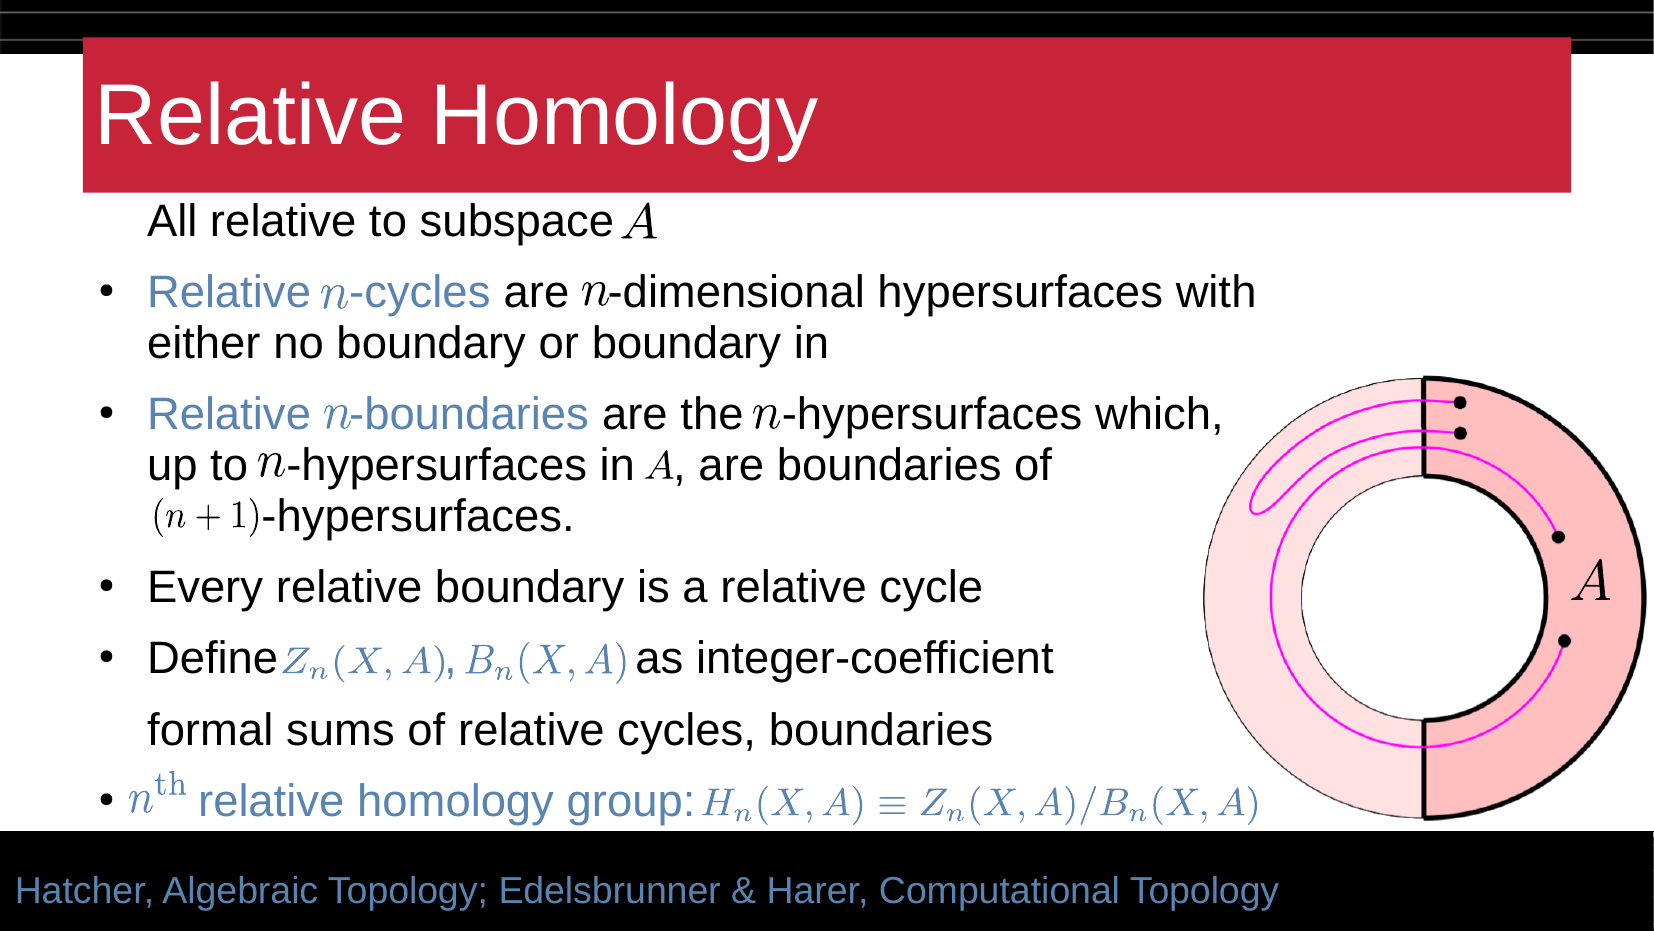

Relative Homology
# All relative to subspace
Relative -cycles are -dimensional hypersurfaces with either no boundary or boundary in
Relative -boundaries are the -hypersurfaces which, up to -hypersurfaces in , are boundaries of 	 -hypersurfaces.
Every relative boundary is a relative cycle
Define , as integer-coefficient
formal sums of relative cycles, boundaries
 relative homology group:
Hatcher, Algebraic Topology; Edelsbrunner & Harer, Computational Topology